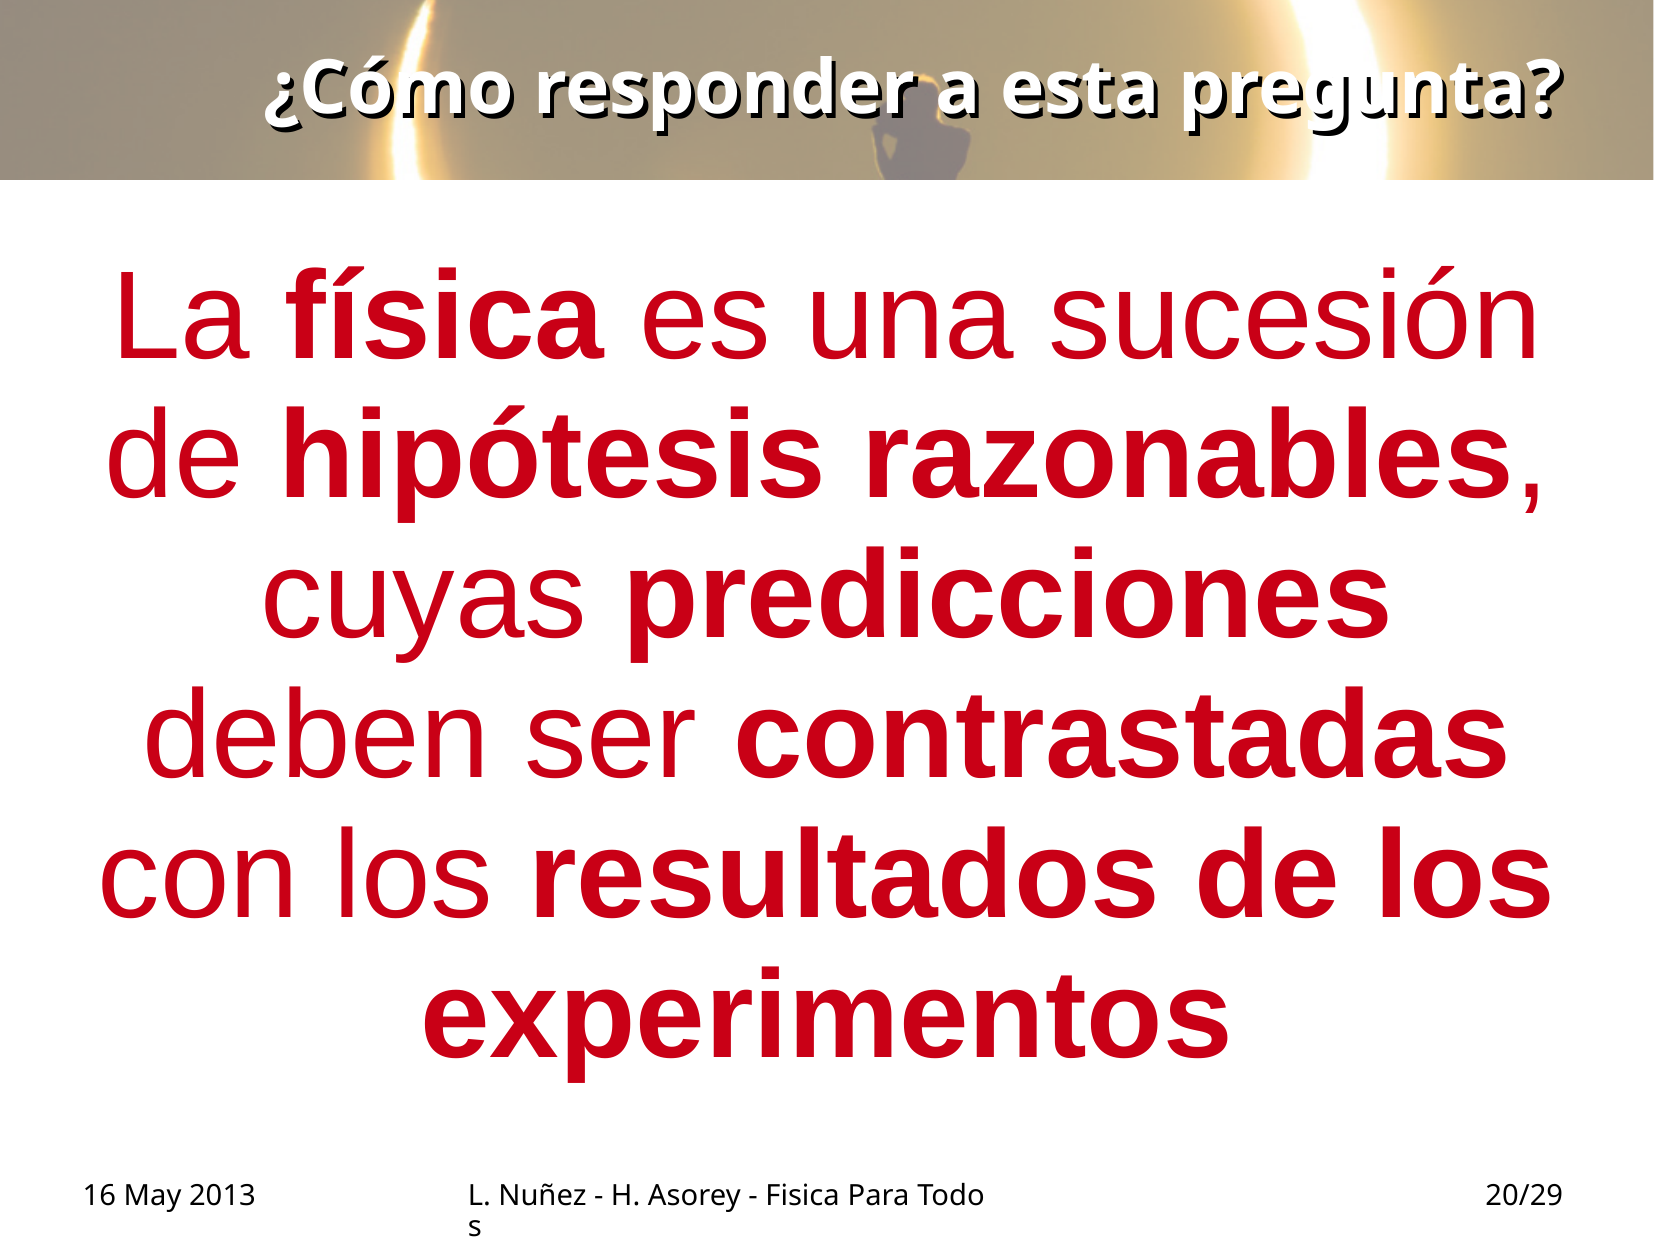

# ¿Cómo responder a esta pregunta?
La física es una sucesión de hipótesis razonables, cuyas predicciones deben ser contrastadas con los resultados de los experimentos
16 May 2013
L. Nuñez - H. Asorey - Fisica Para Todos
20